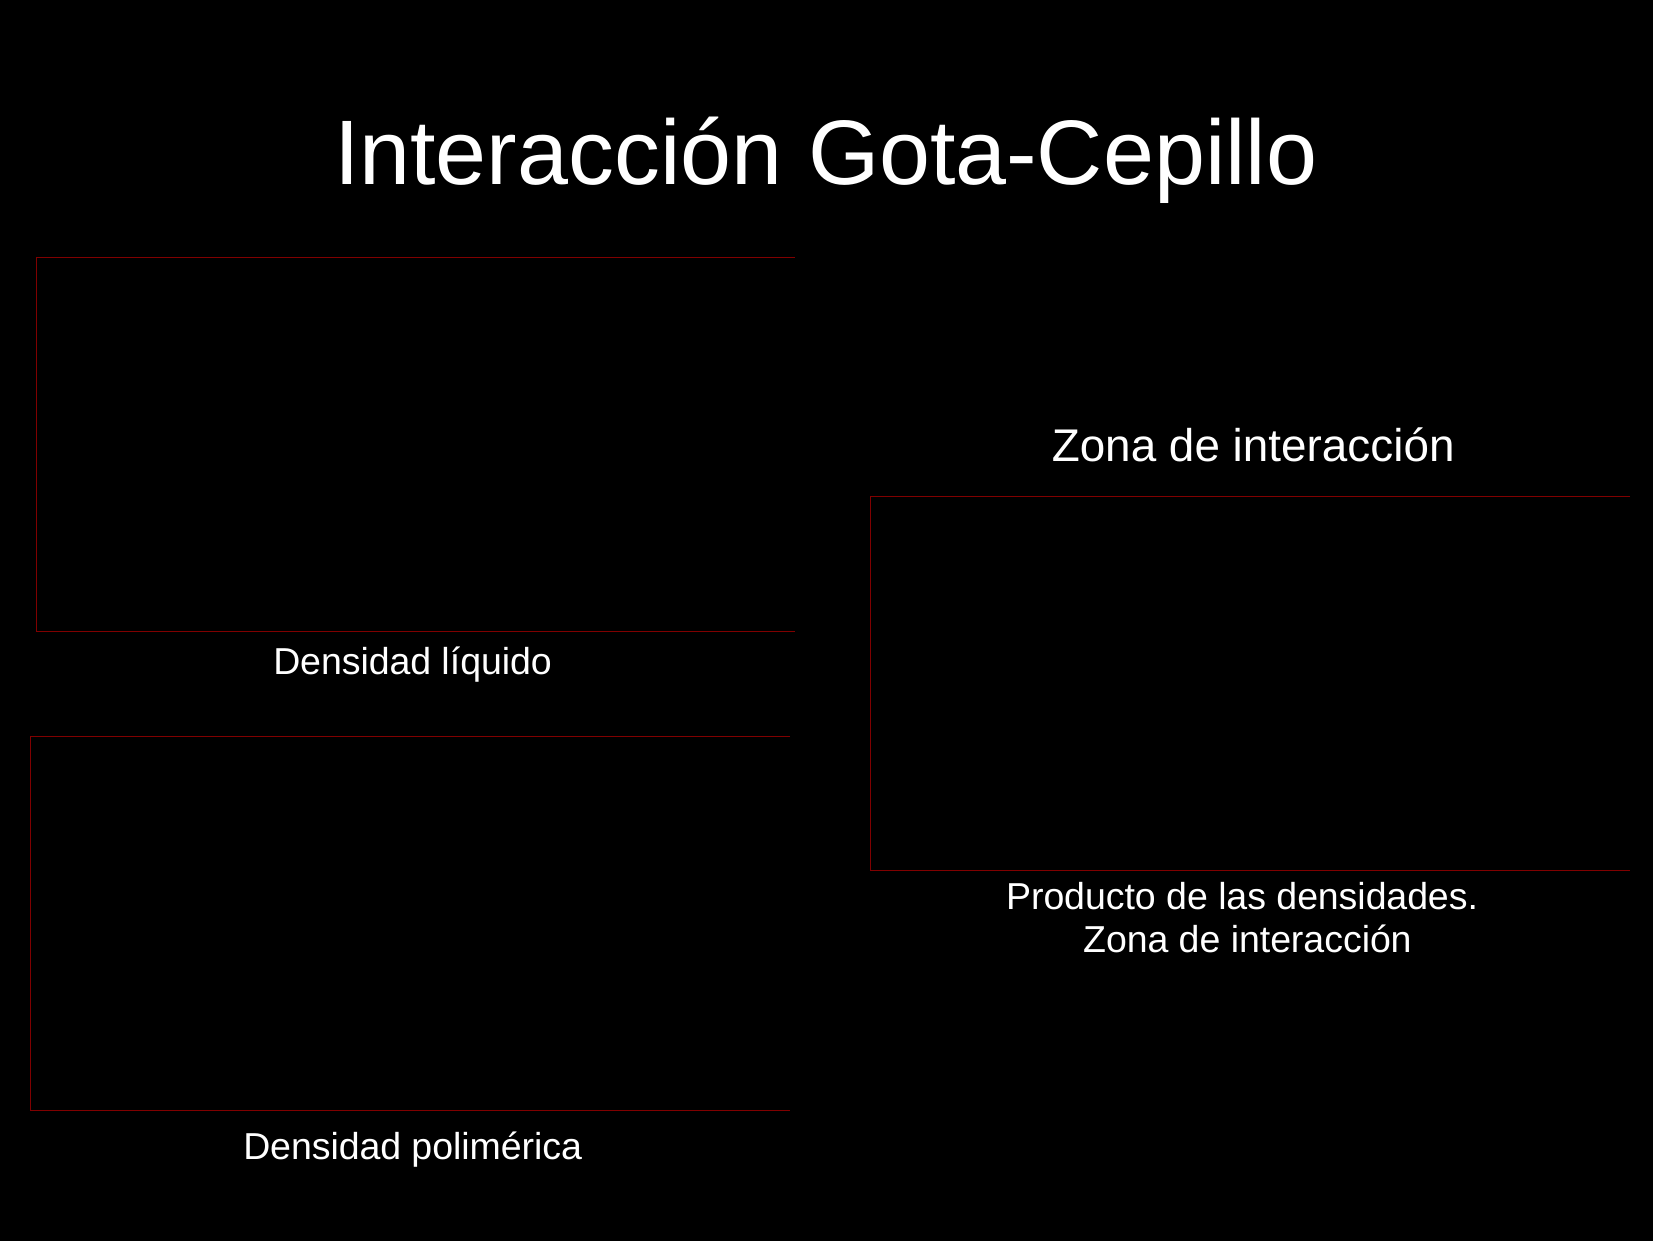

# Interacción Gota-Cepillo
Zona de interacción
Densidad líquido
Producto de las densidades.
Zona de interacción
Densidad polimérica